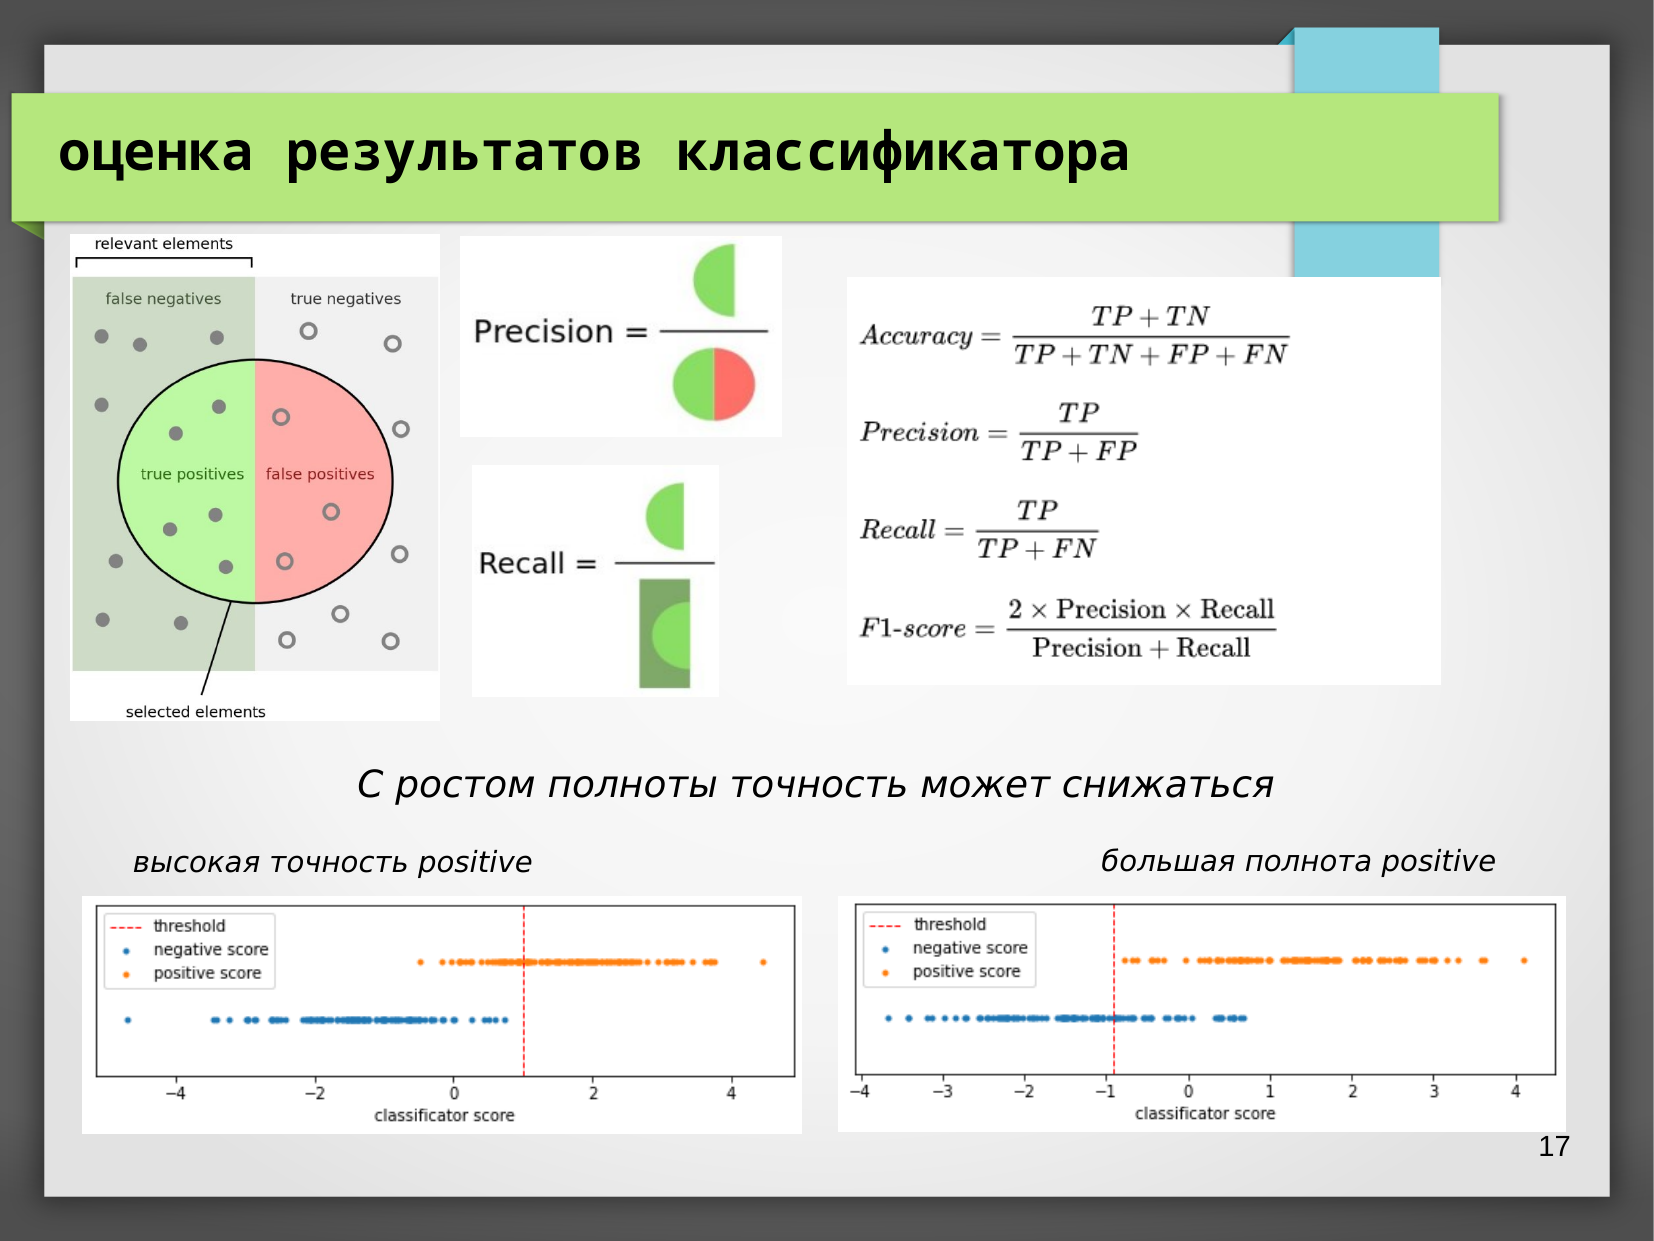

# оценка результатов классификатора
С ростом полноты точность может снижаться
большая полнота positive
высокая точность positive
17